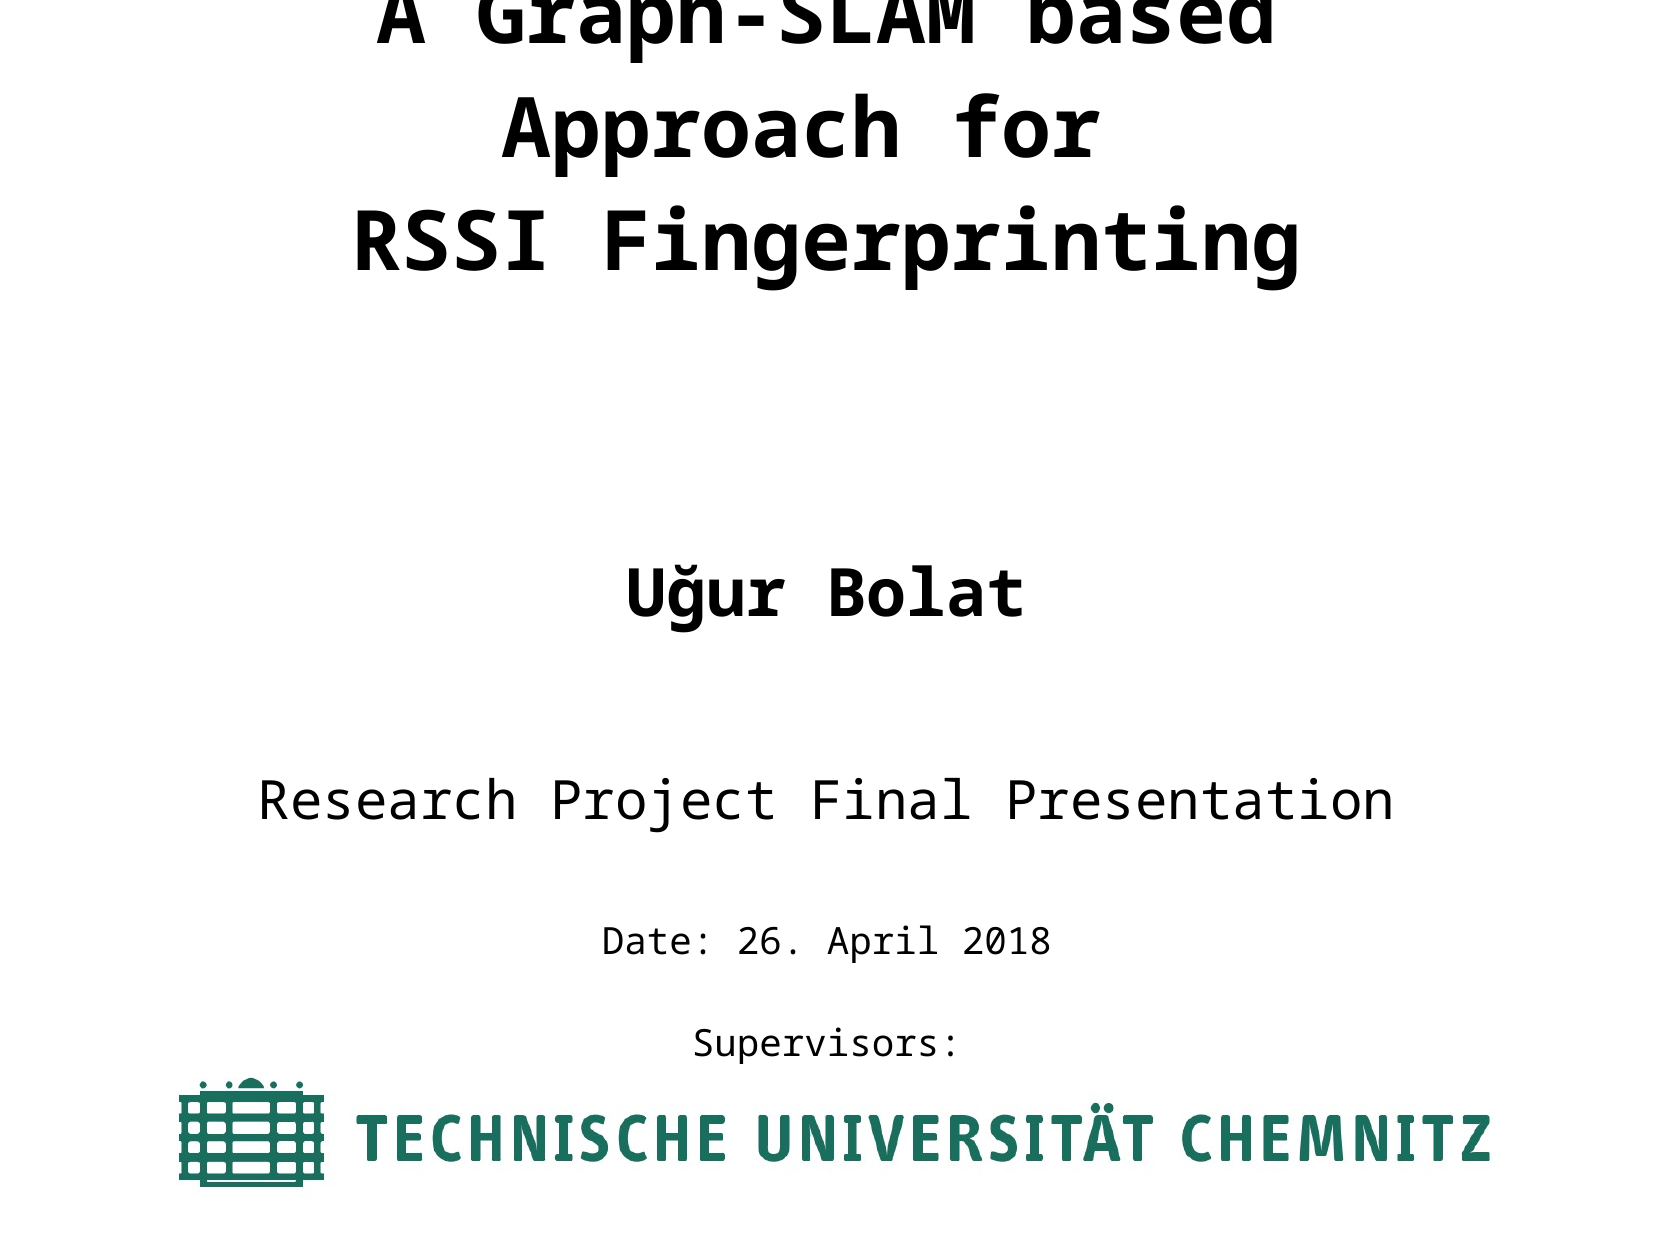

# A Graph-SLAM based Approach for
RSSI Fingerprinting
Uğur Bolat
Research Project Final Presentation
Date: 26. April 2018
Supervisors:
Daniel Froß
Steffen Weichold